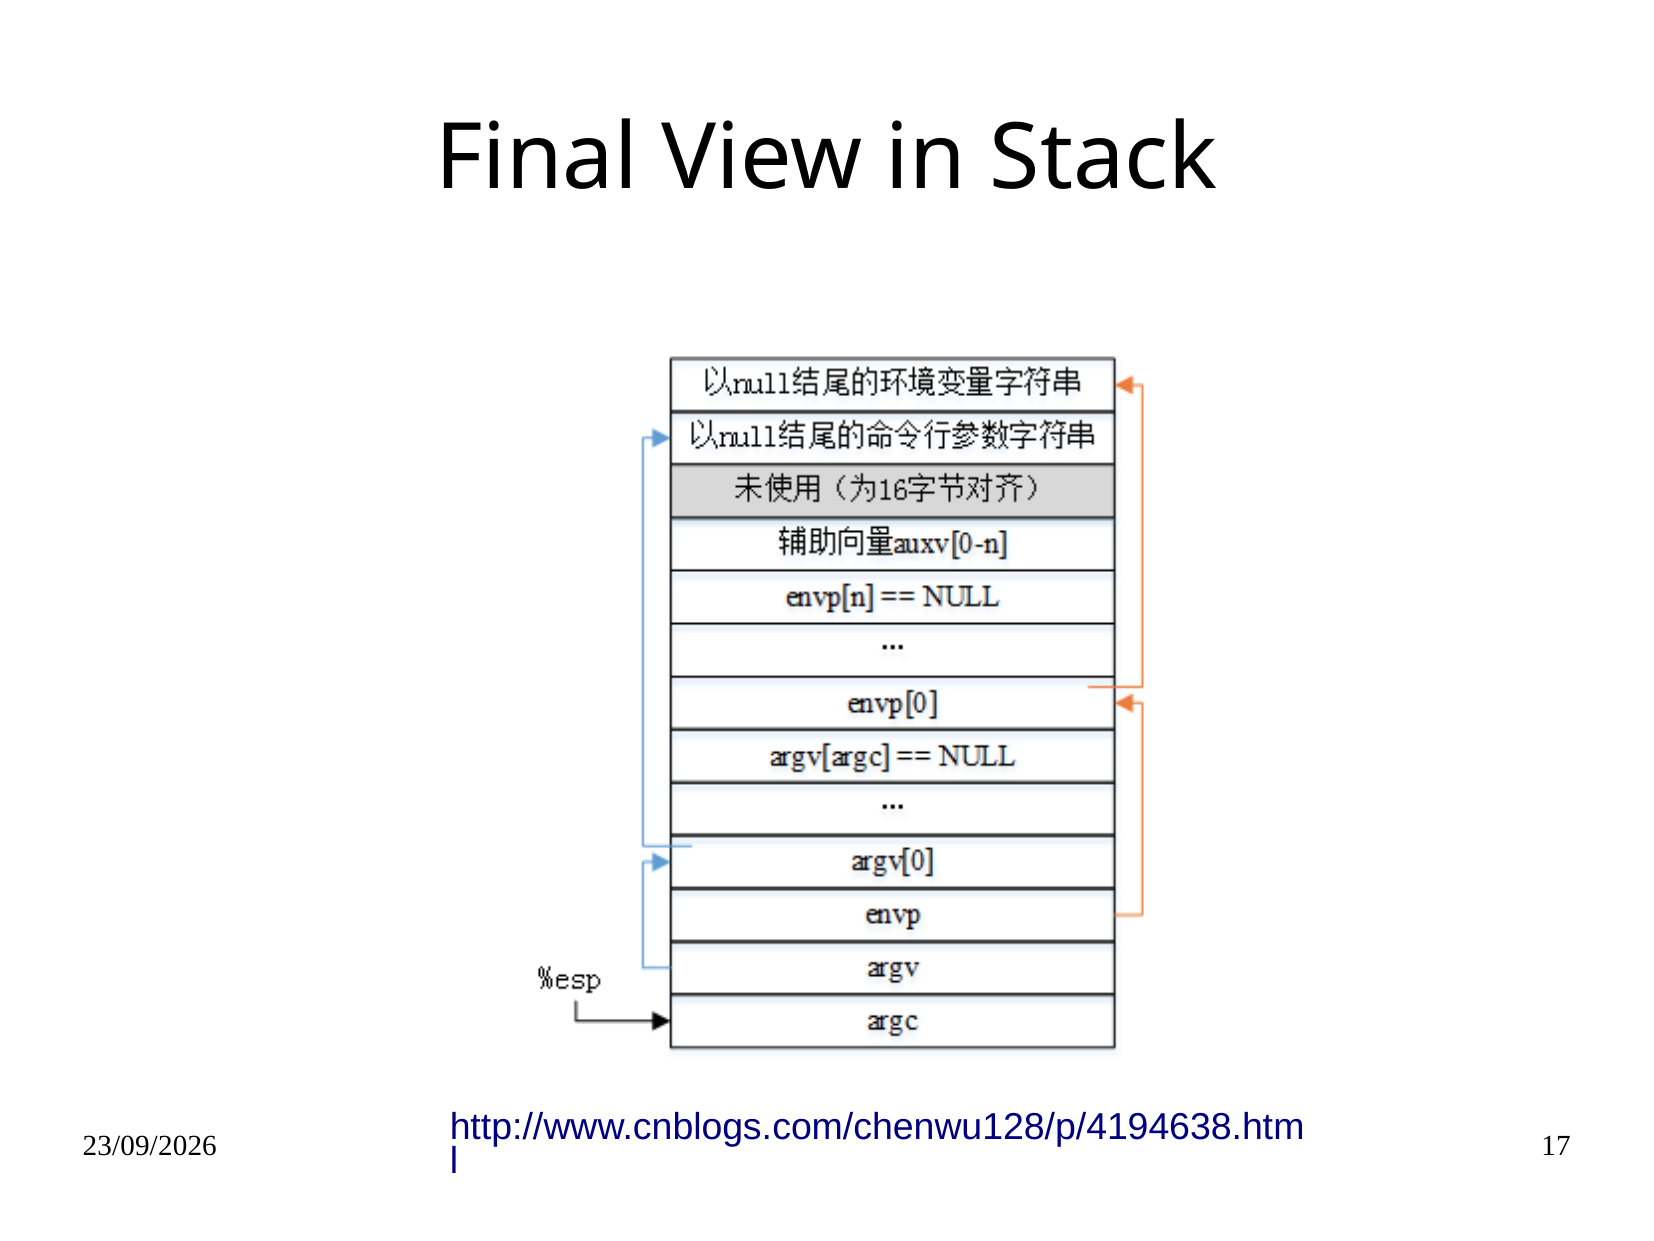

# Final View in Stack
http://www.cnblogs.com/chenwu128/p/4194638.html
17